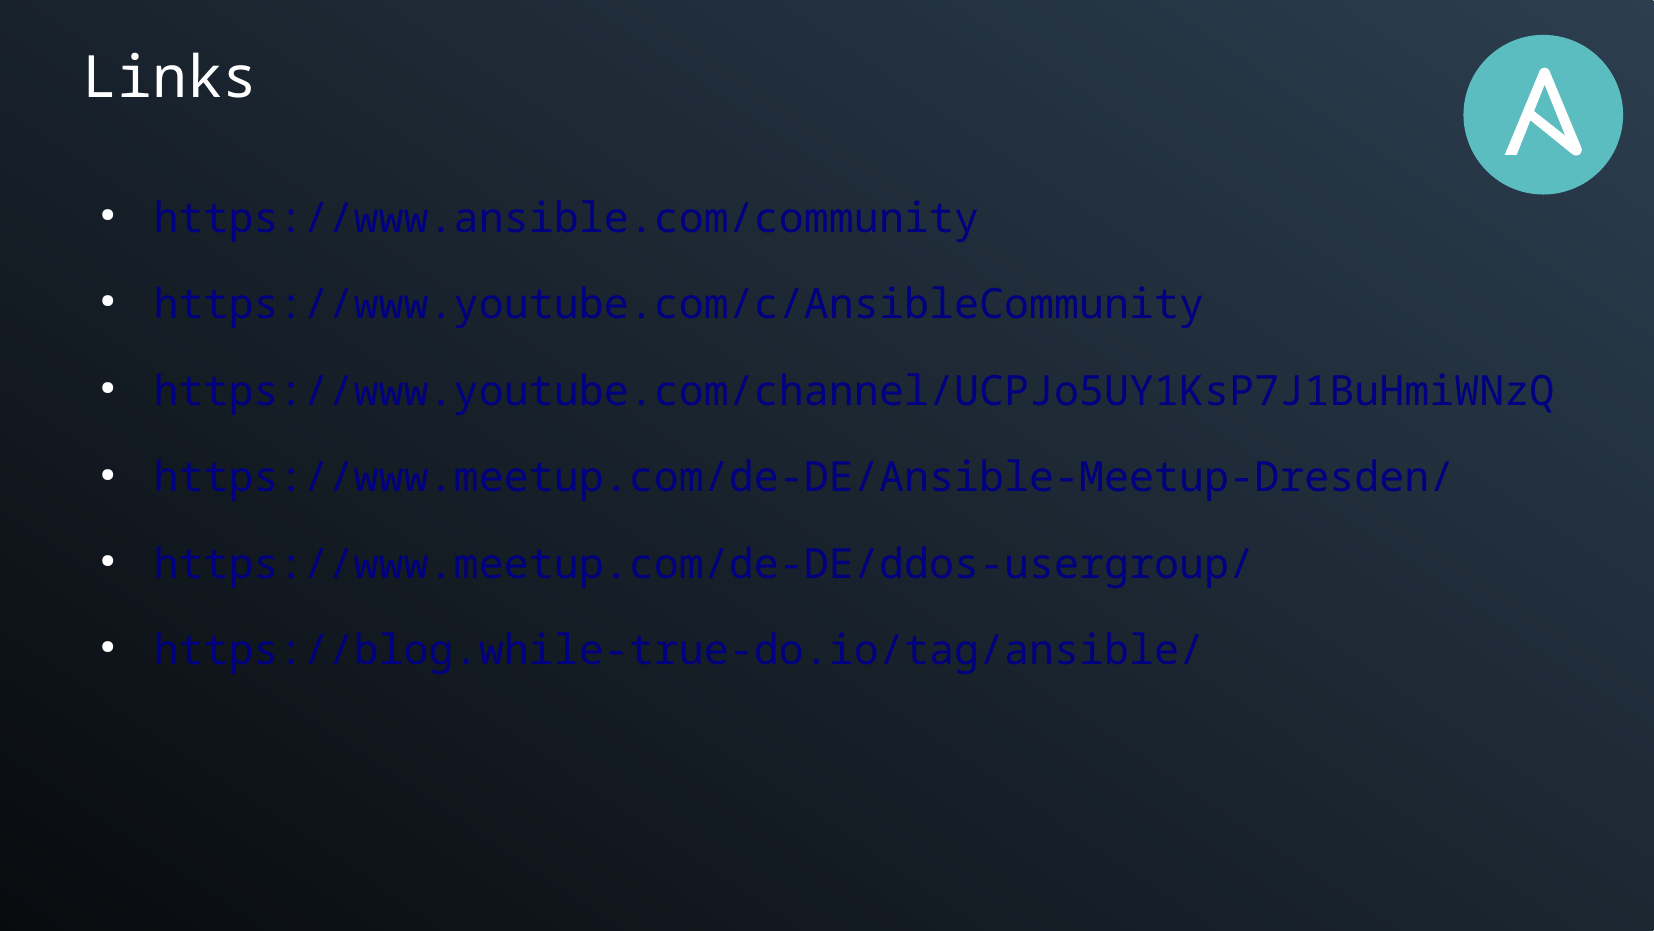

# Links
https://www.ansible.com/community
https://www.youtube.com/c/AnsibleCommunity
https://www.youtube.com/channel/UCPJo5UY1KsP7J1BuHmiWNzQ
https://www.meetup.com/de-DE/Ansible-Meetup-Dresden/
https://www.meetup.com/de-DE/ddos-usergroup/
https://blog.while-true-do.io/tag/ansible/